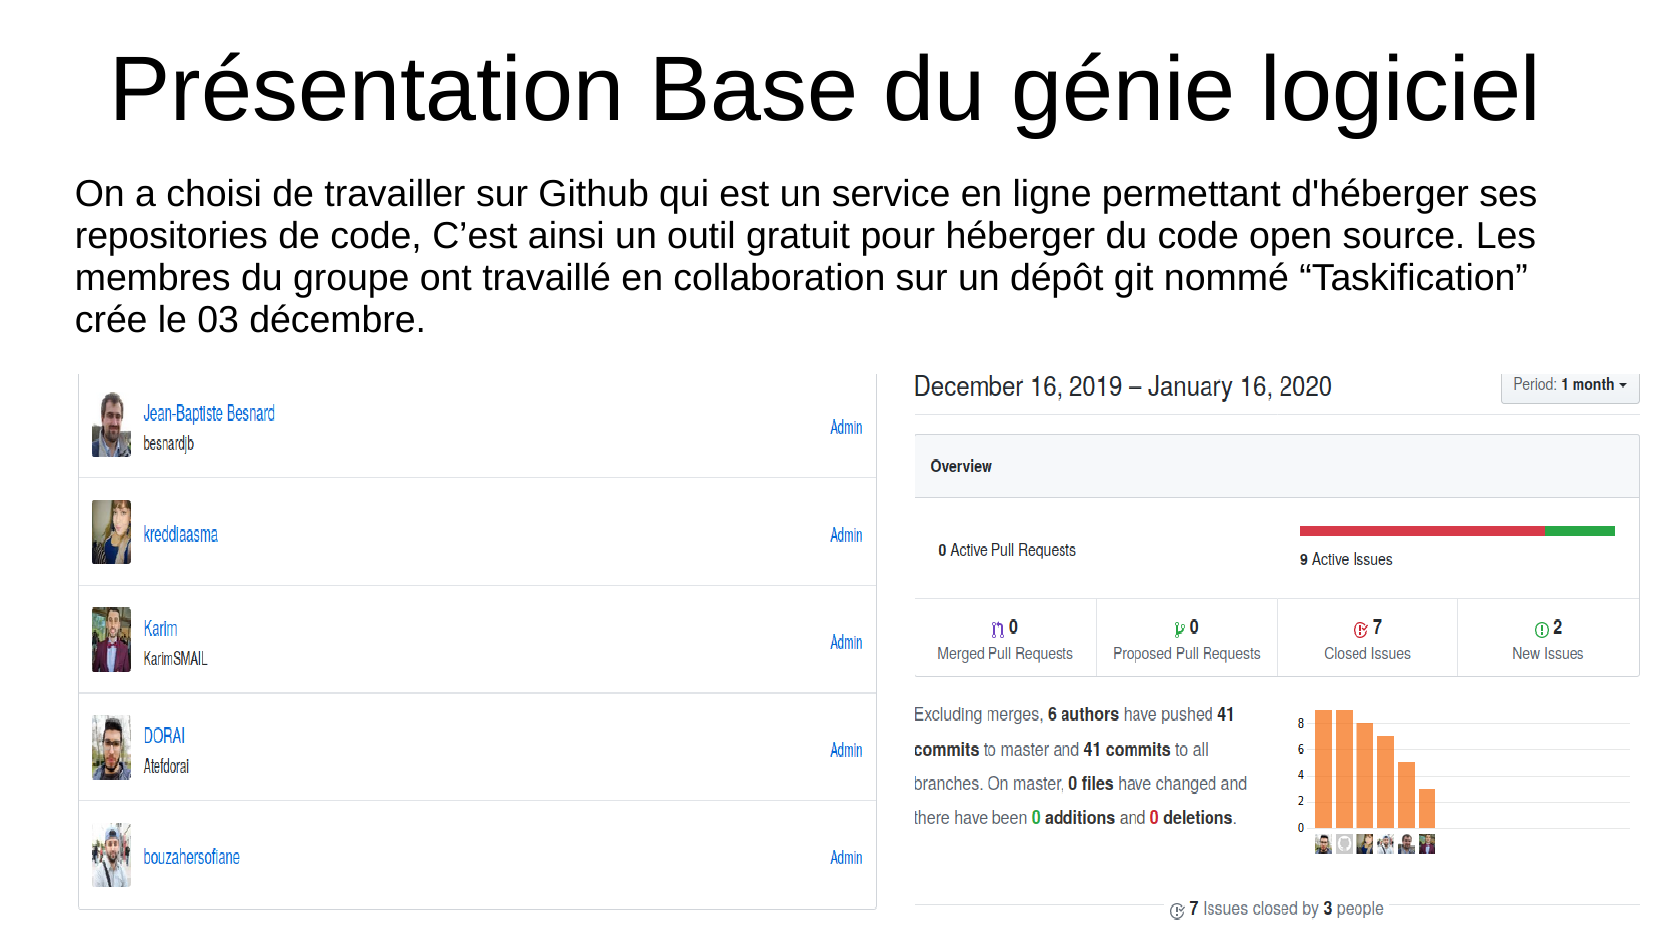

# Présentation Base du génie logiciel
On a choisi de travailler sur Github qui est un service en ligne permettant d'héberger ses repositories de code, C’est ainsi un outil gratuit pour héberger du code open source. Les membres du groupe ont travaillé en collaboration sur un dépôt git nommé “Taskification” crée le 03 décembre.